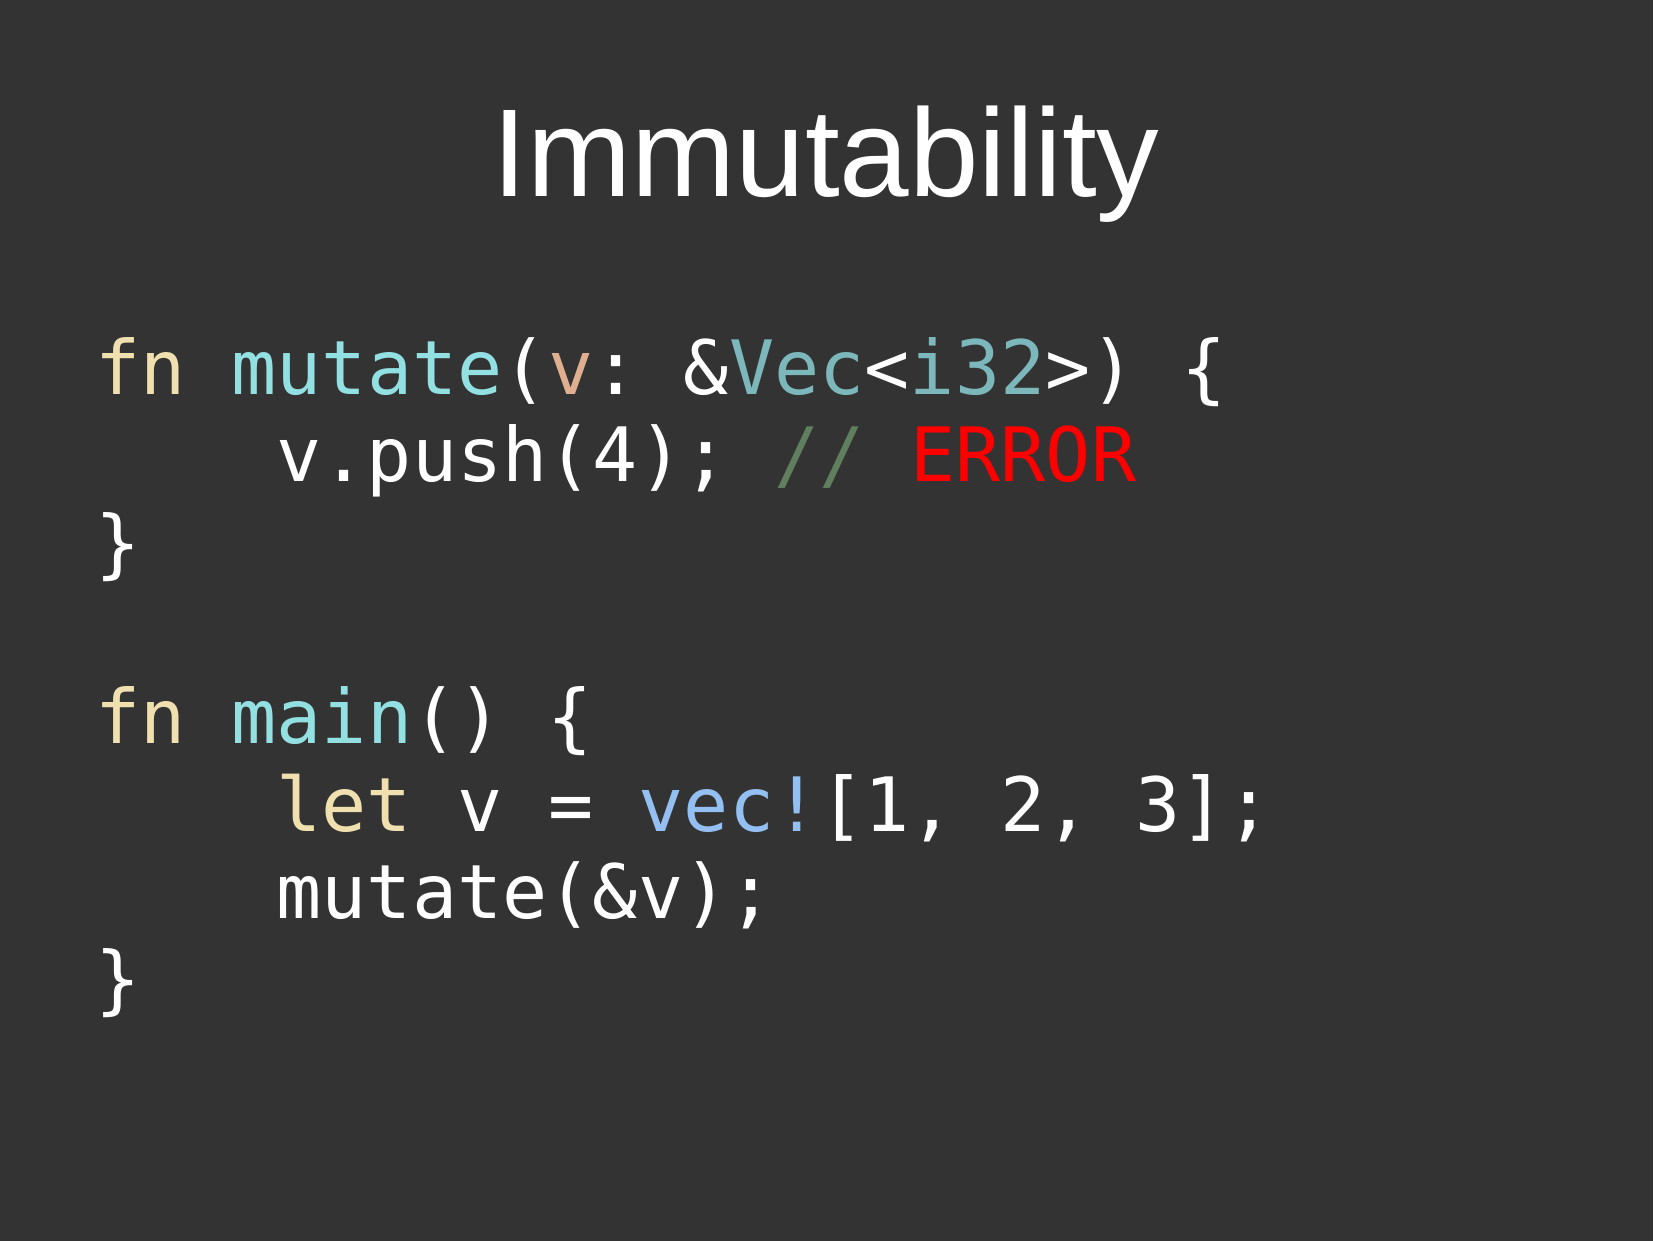

# Immutability
fn mutate(v: &Vec<i32>) {
 v.push(4); // ERROR
}
fn main() {
 let v = vec![1, 2, 3];
 mutate(&v);
}